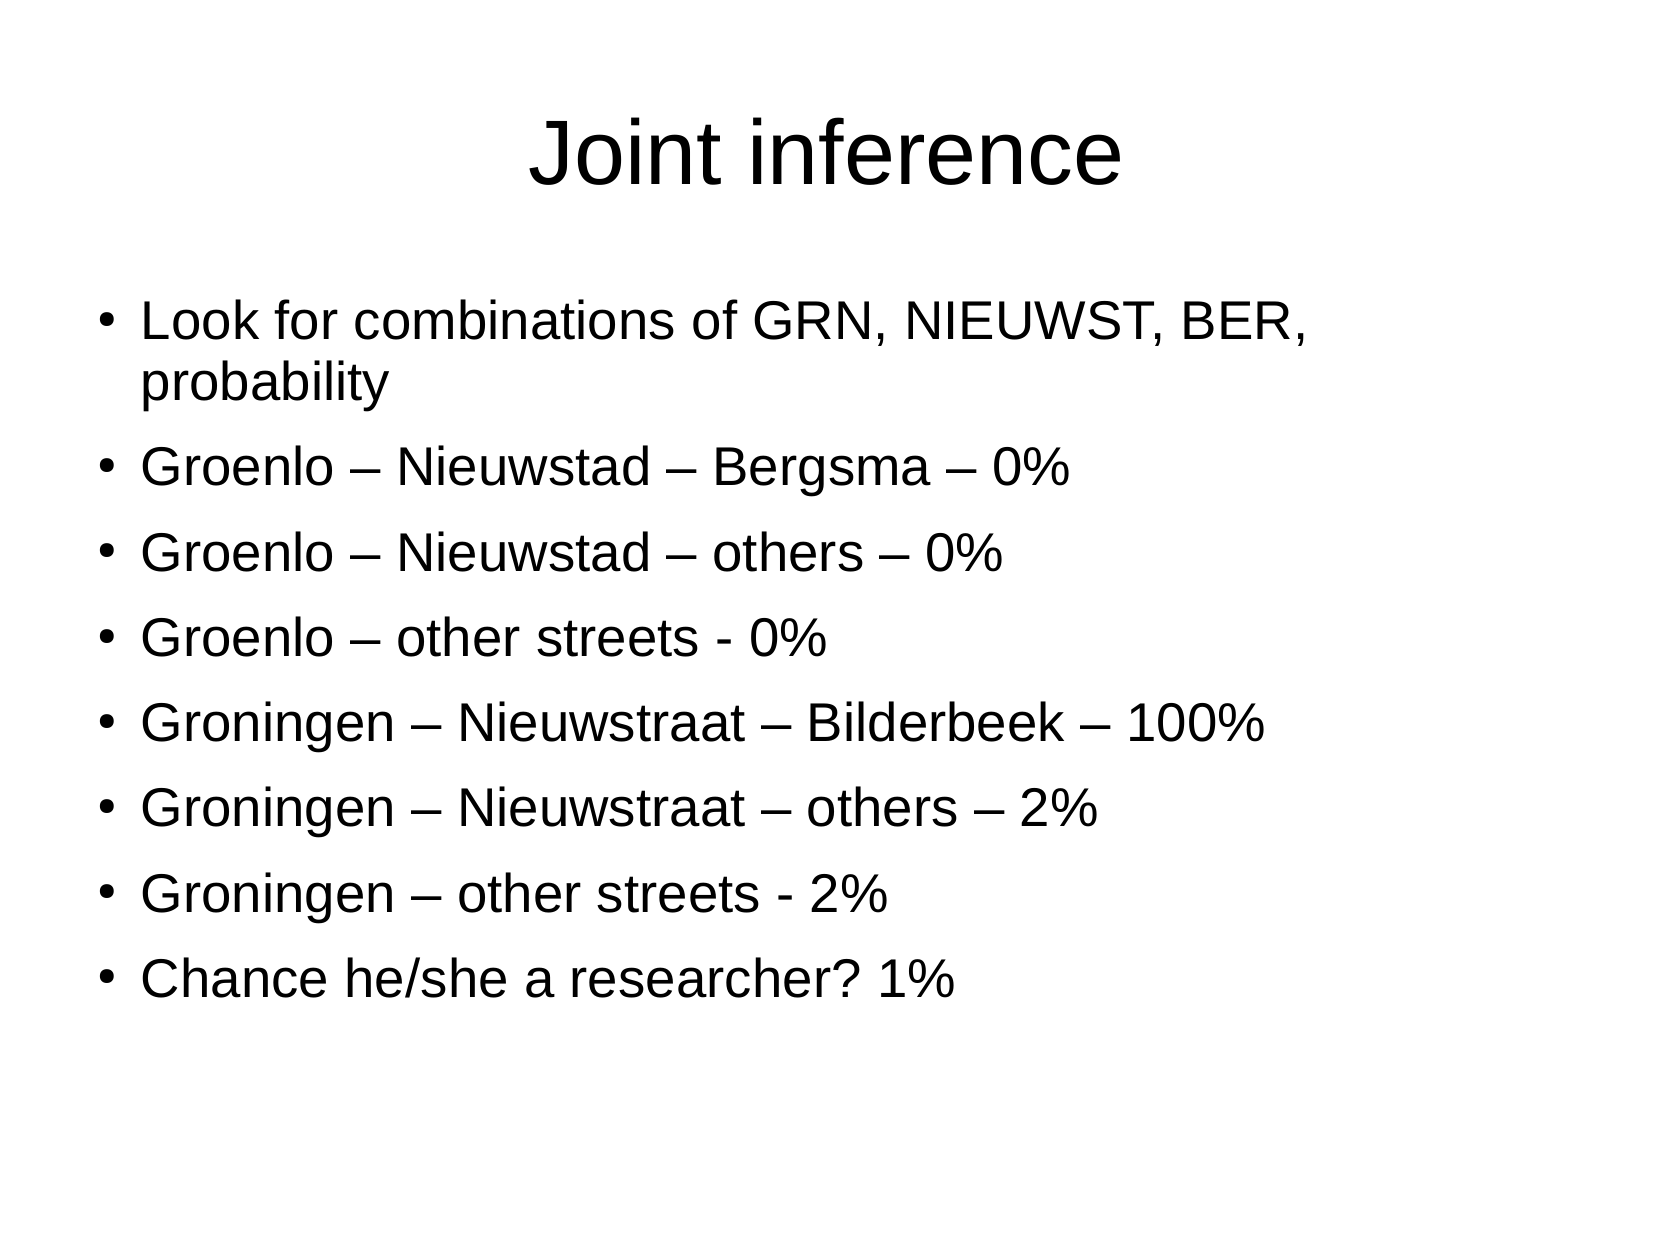

# Joint inference
Look for combinations of GRN, NIEUWST, BER, probability
Groenlo – Nieuwstad – Bergsma – 0%
Groenlo – Nieuwstad – others – 0%
Groenlo – other streets - 0%
Groningen – Nieuwstraat – Bilderbeek – 100%
Groningen – Nieuwstraat – others – 2%
Groningen – other streets - 2%
Chance he/she a researcher? 1%